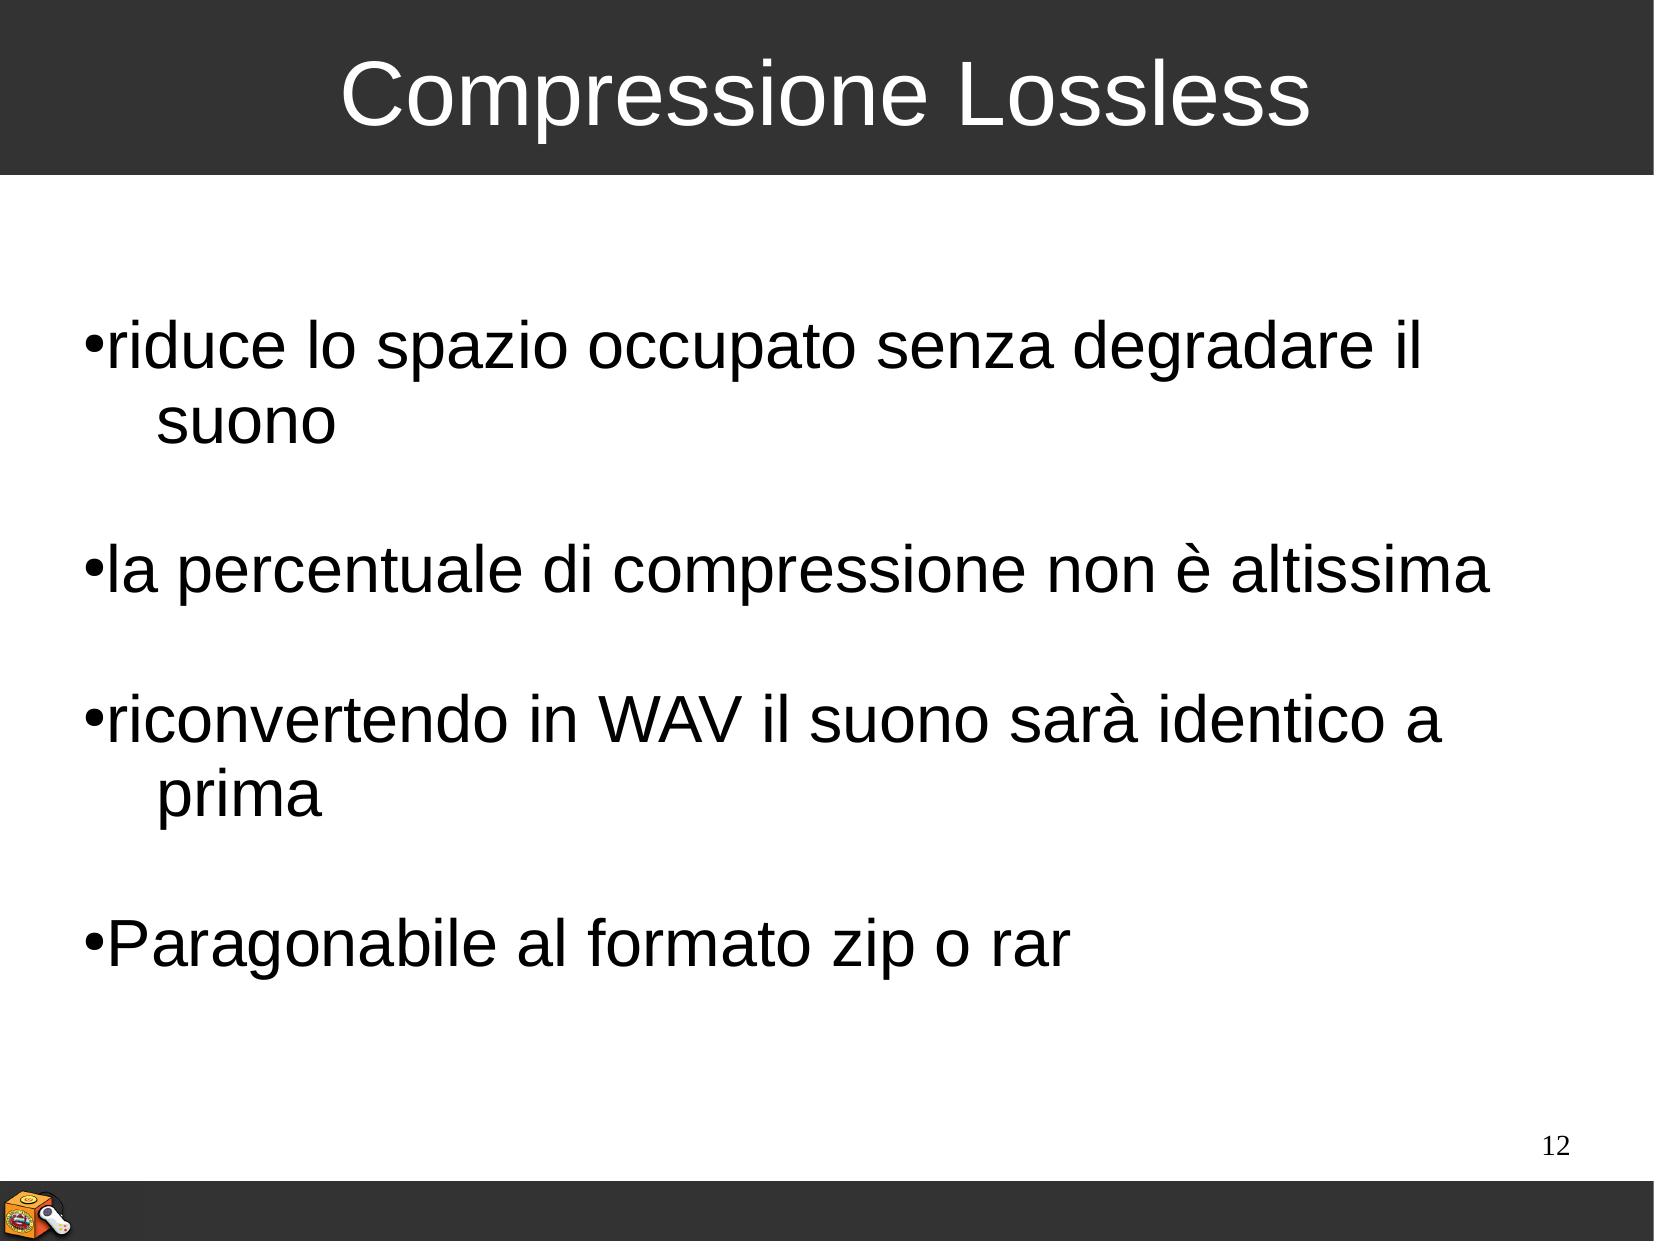

Compressione Lossless
# riduce lo spazio occupato senza degradare il 			suono
la percentuale di compressione non è altissima
riconvertendo in WAV il suono sarà identico a 			prima
Paragonabile al formato zip o rar
12